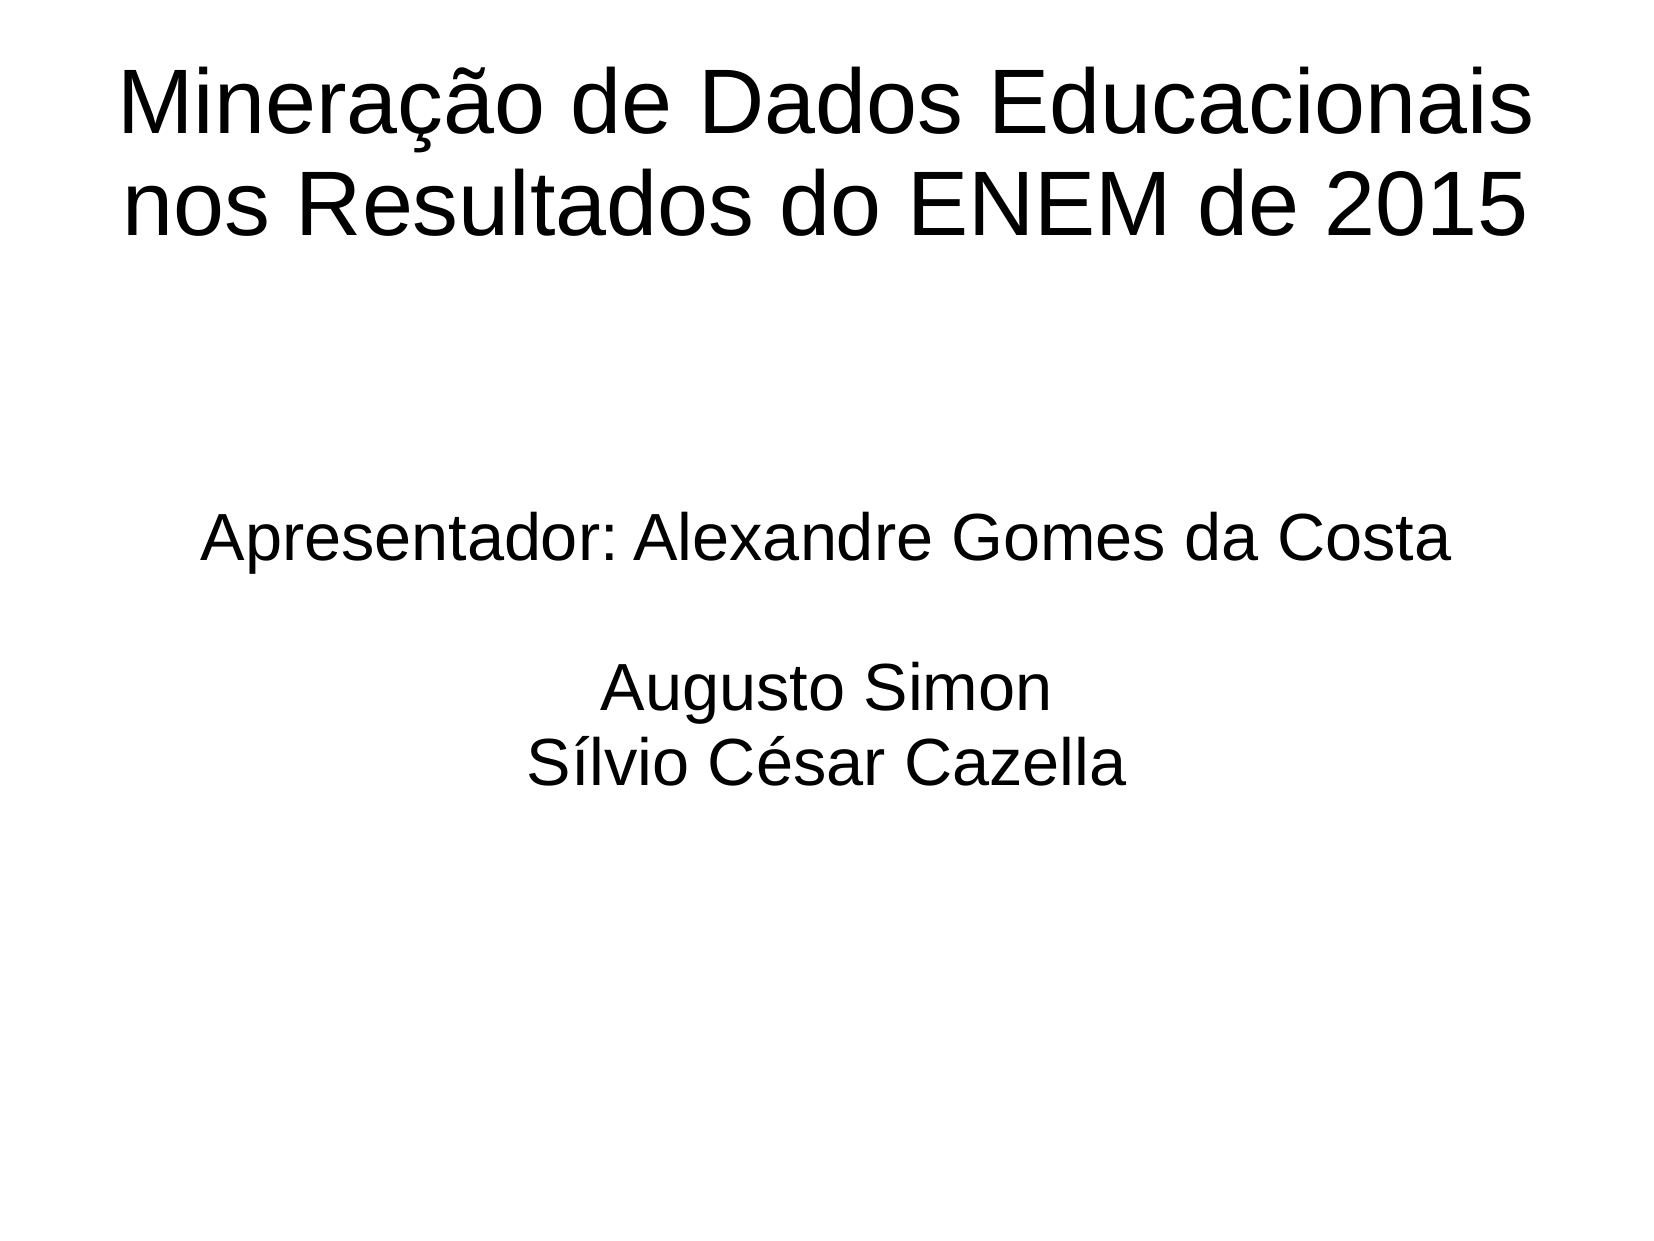

# Mineração de Dados Educacionais nos Resultados do ENEM de 2015
Apresentador: Alexandre Gomes da Costa
Augusto Simon
Sílvio César Cazella